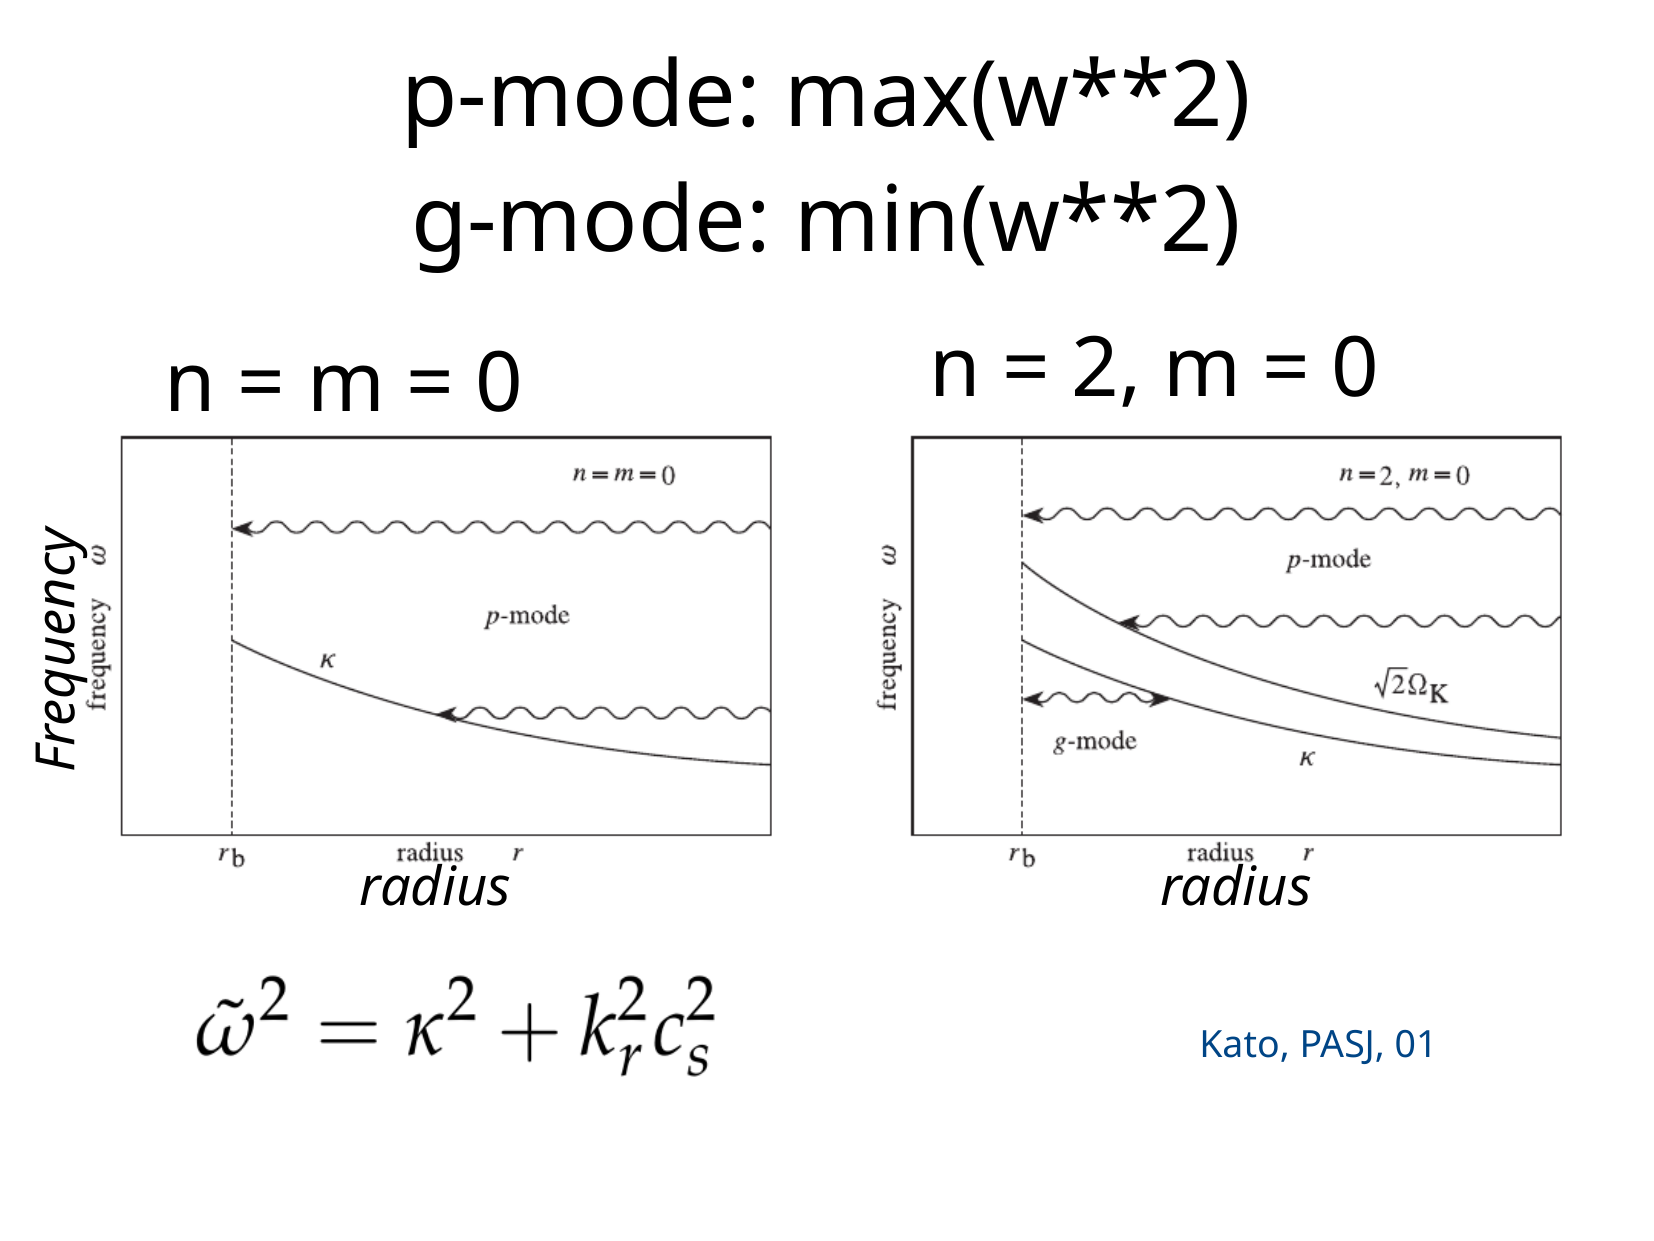

# p-mode: max(w**2) g-mode: min(w**2)
n = 2, m = 0
n = m = 0
Frequency
radius
radius
Kato, PASJ, 01